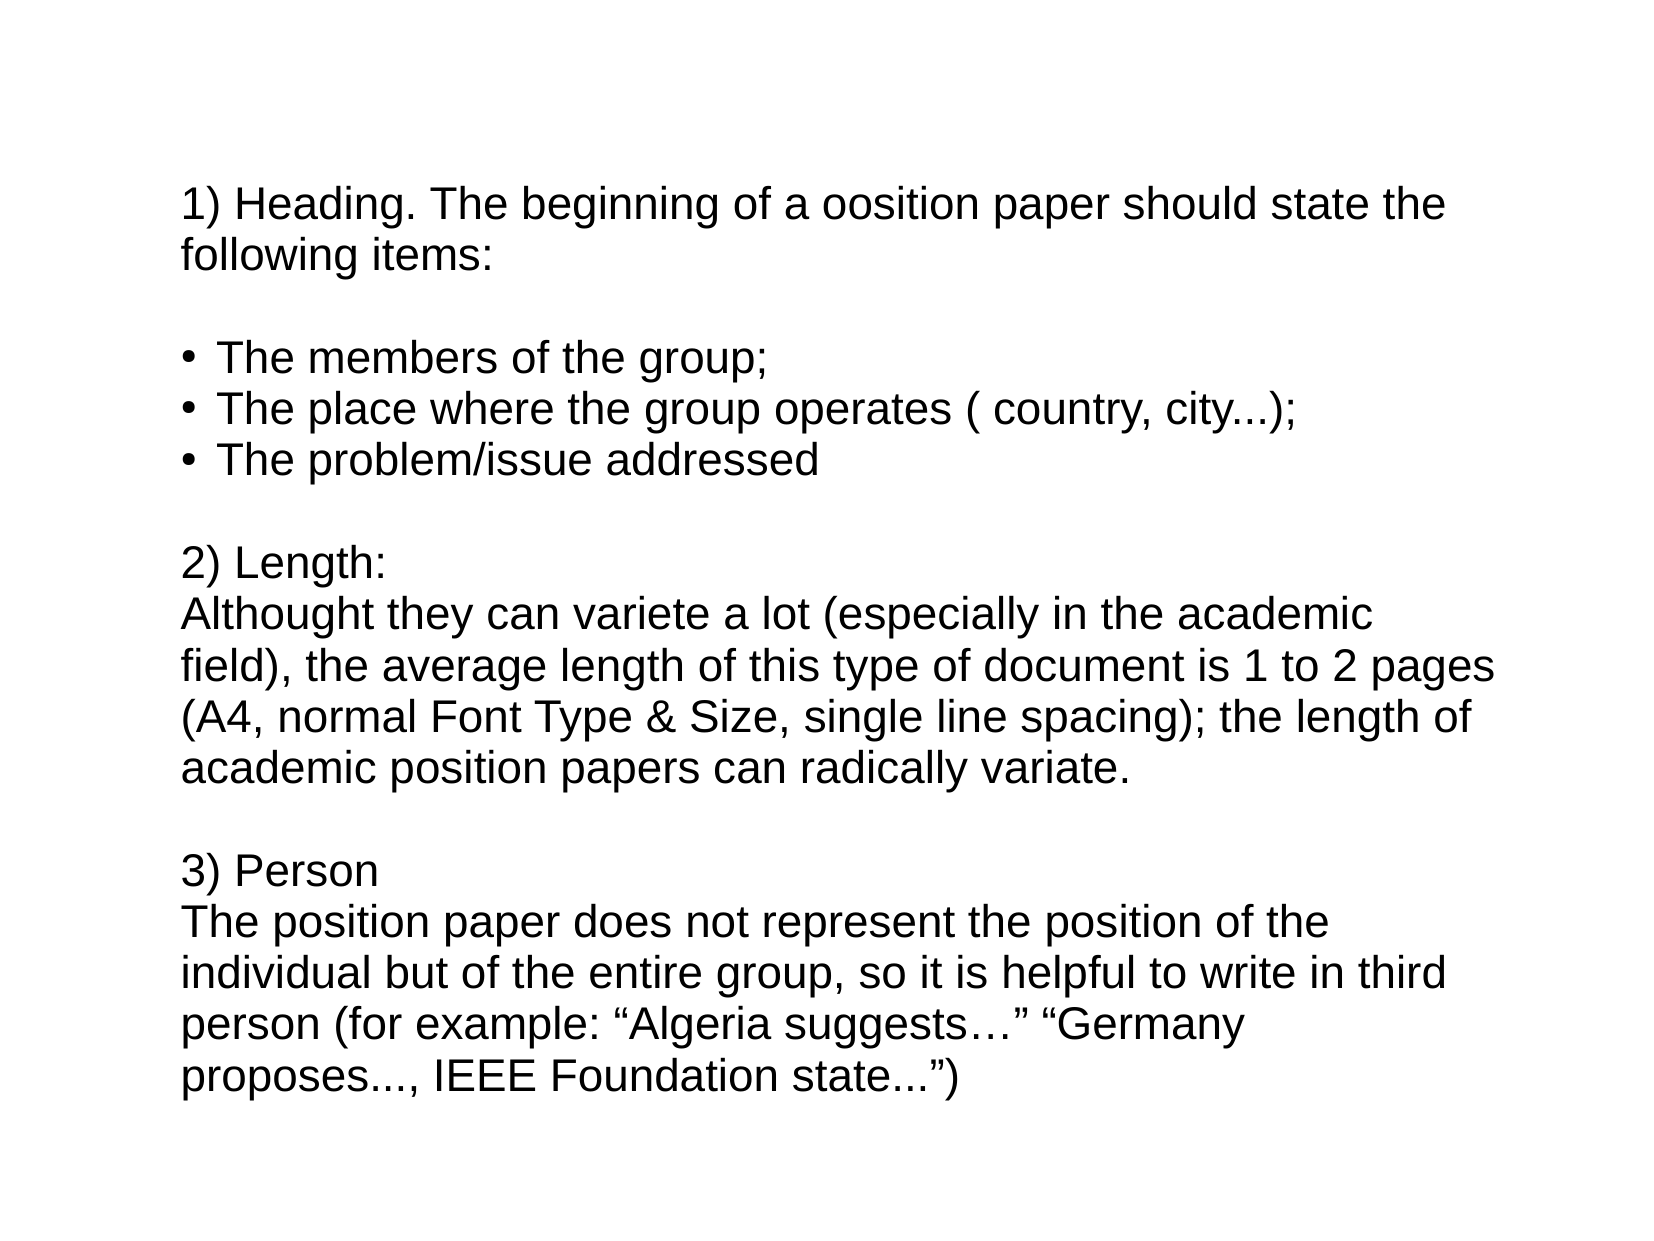

1) Heading. The beginning of a oosition paper should state the following items:
The members of the group;
The place where the group operates ( country, city...);
The problem/issue addressed
2) Length:
Althought they can variete a lot (especially in the academic field), the average length of this type of document is 1 to 2 pages (A4, normal Font Type & Size, single line spacing); the length of academic position papers can radically variate.
3) Person
The position paper does not represent the position of the individual but of the entire group, so it is helpful to write in third person (for example: “Algeria suggests…” “Germany proposes..., IEEE Foundation state...”)